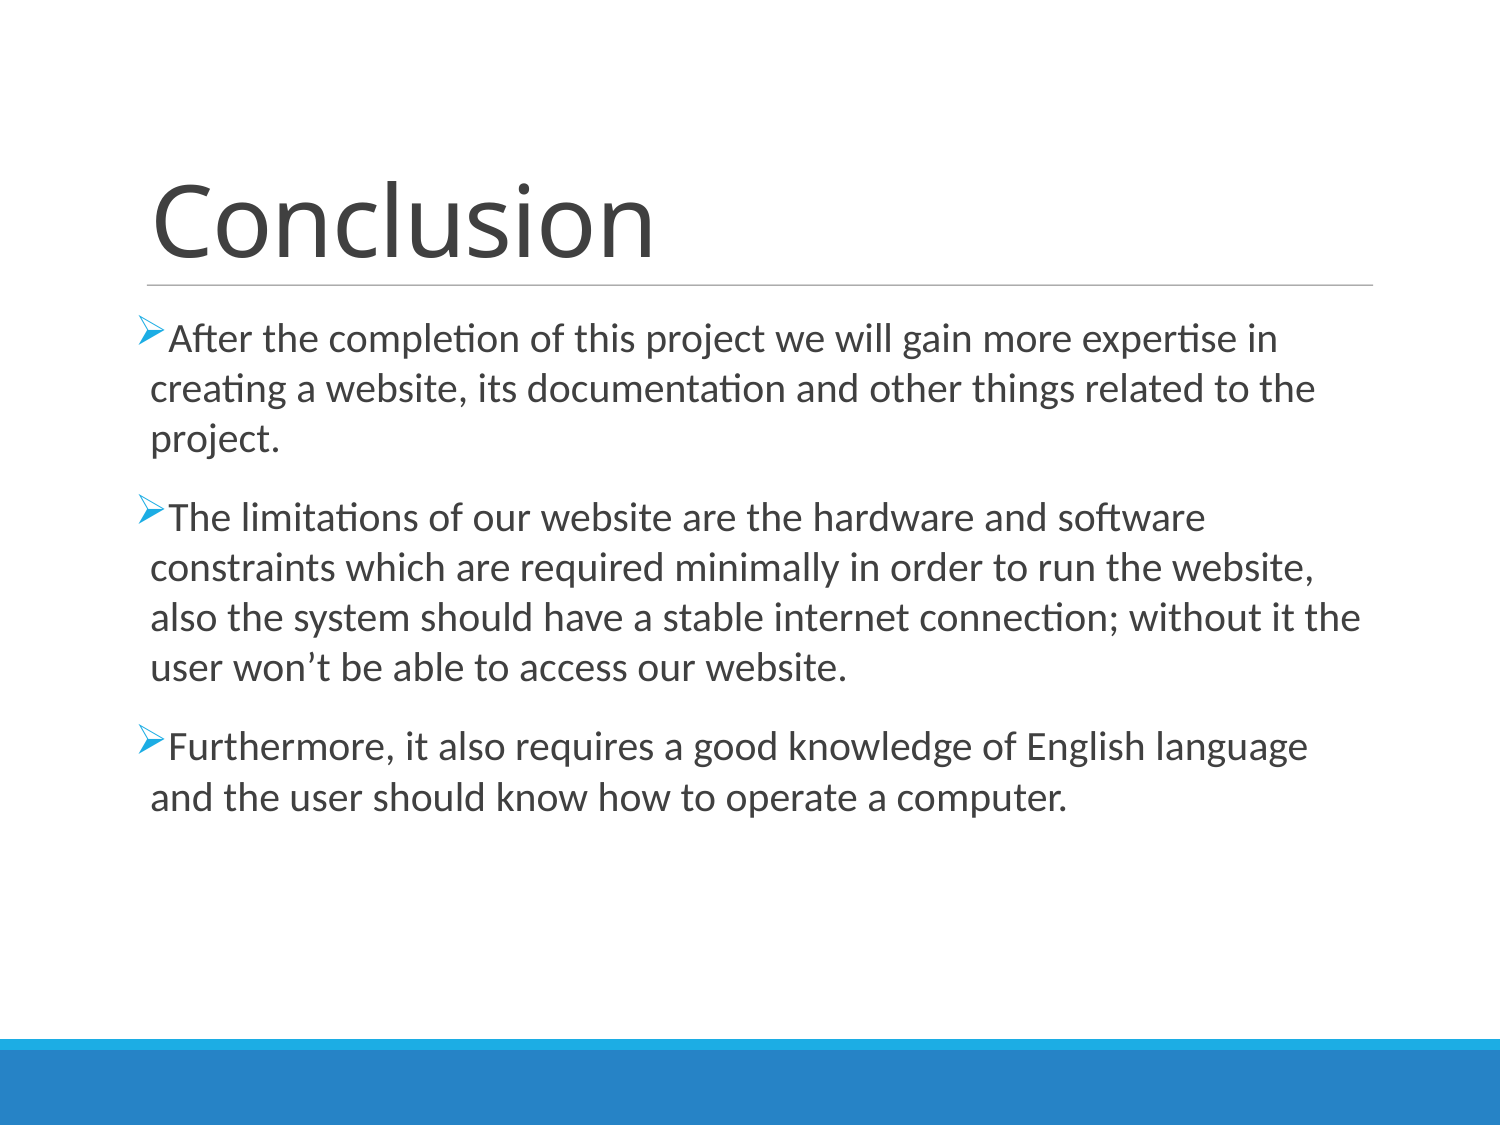

# Conclusion
After the completion of this project we will gain more expertise in creating a website, its documentation and other things related to the project.
The limitations of our website are the hardware and software constraints which are required minimally in order to run the website, also the system should have a stable internet connection; without it the user won’t be able to access our website.
Furthermore, it also requires a good knowledge of English language and the user should know how to operate a computer.